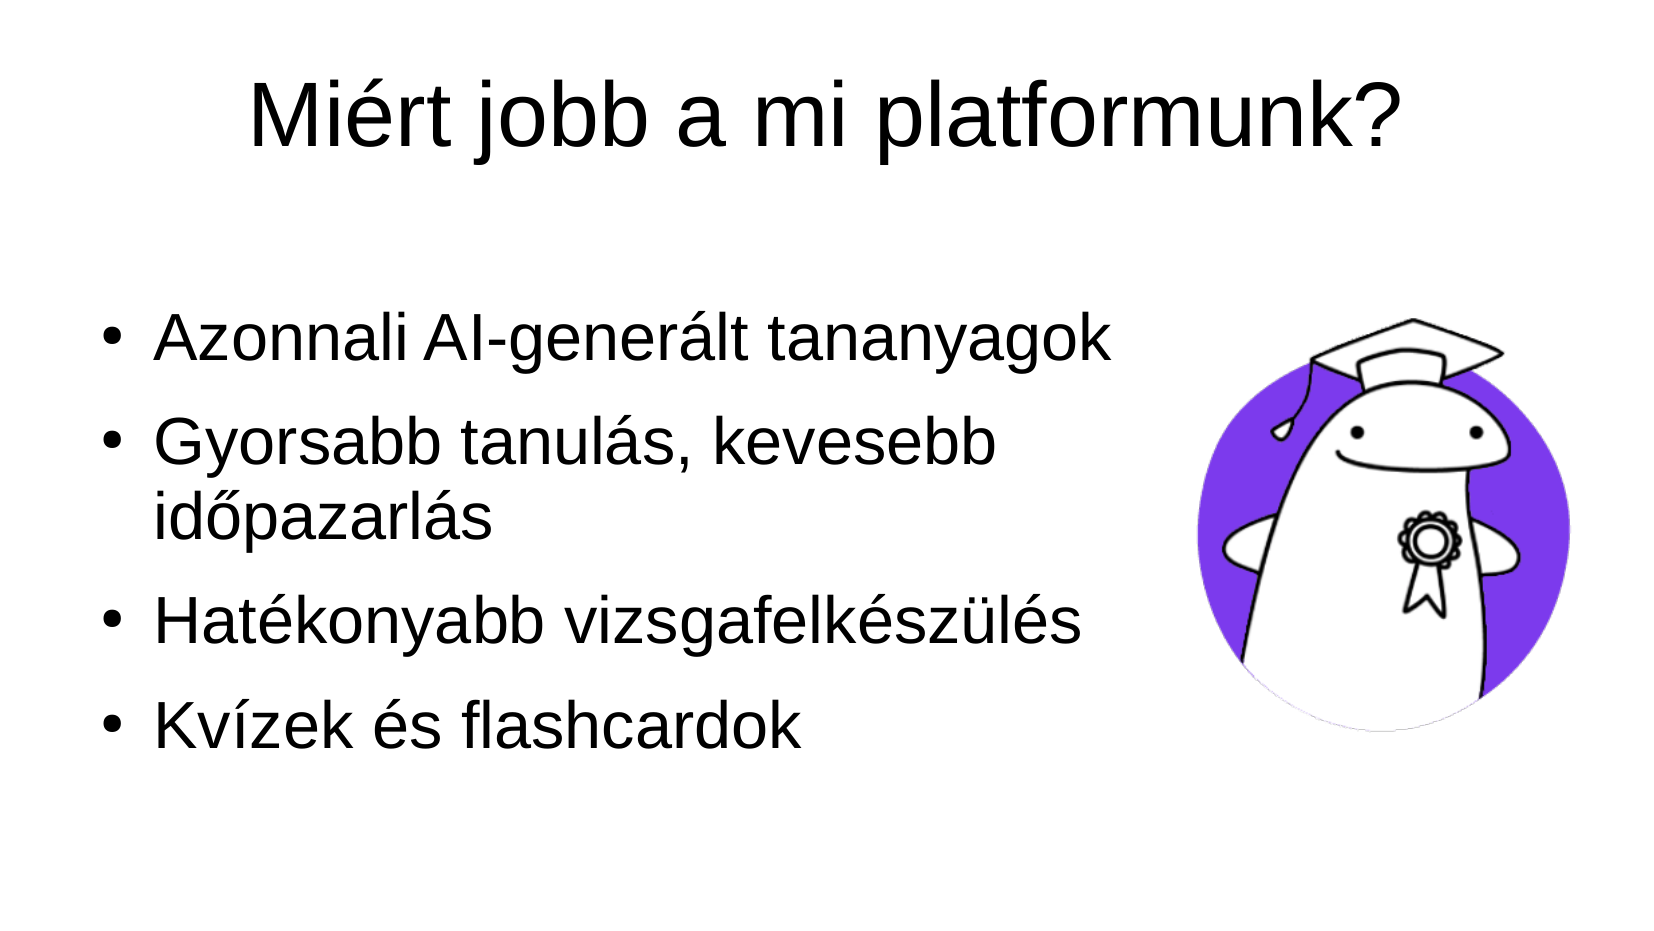

# Miért jobb a mi platformunk?
Azonnali AI-generált tananyagok
Gyorsabb tanulás, kevesebb időpazarlás
Hatékonyabb vizsgafelkészülés
Kvízek és flashcardok